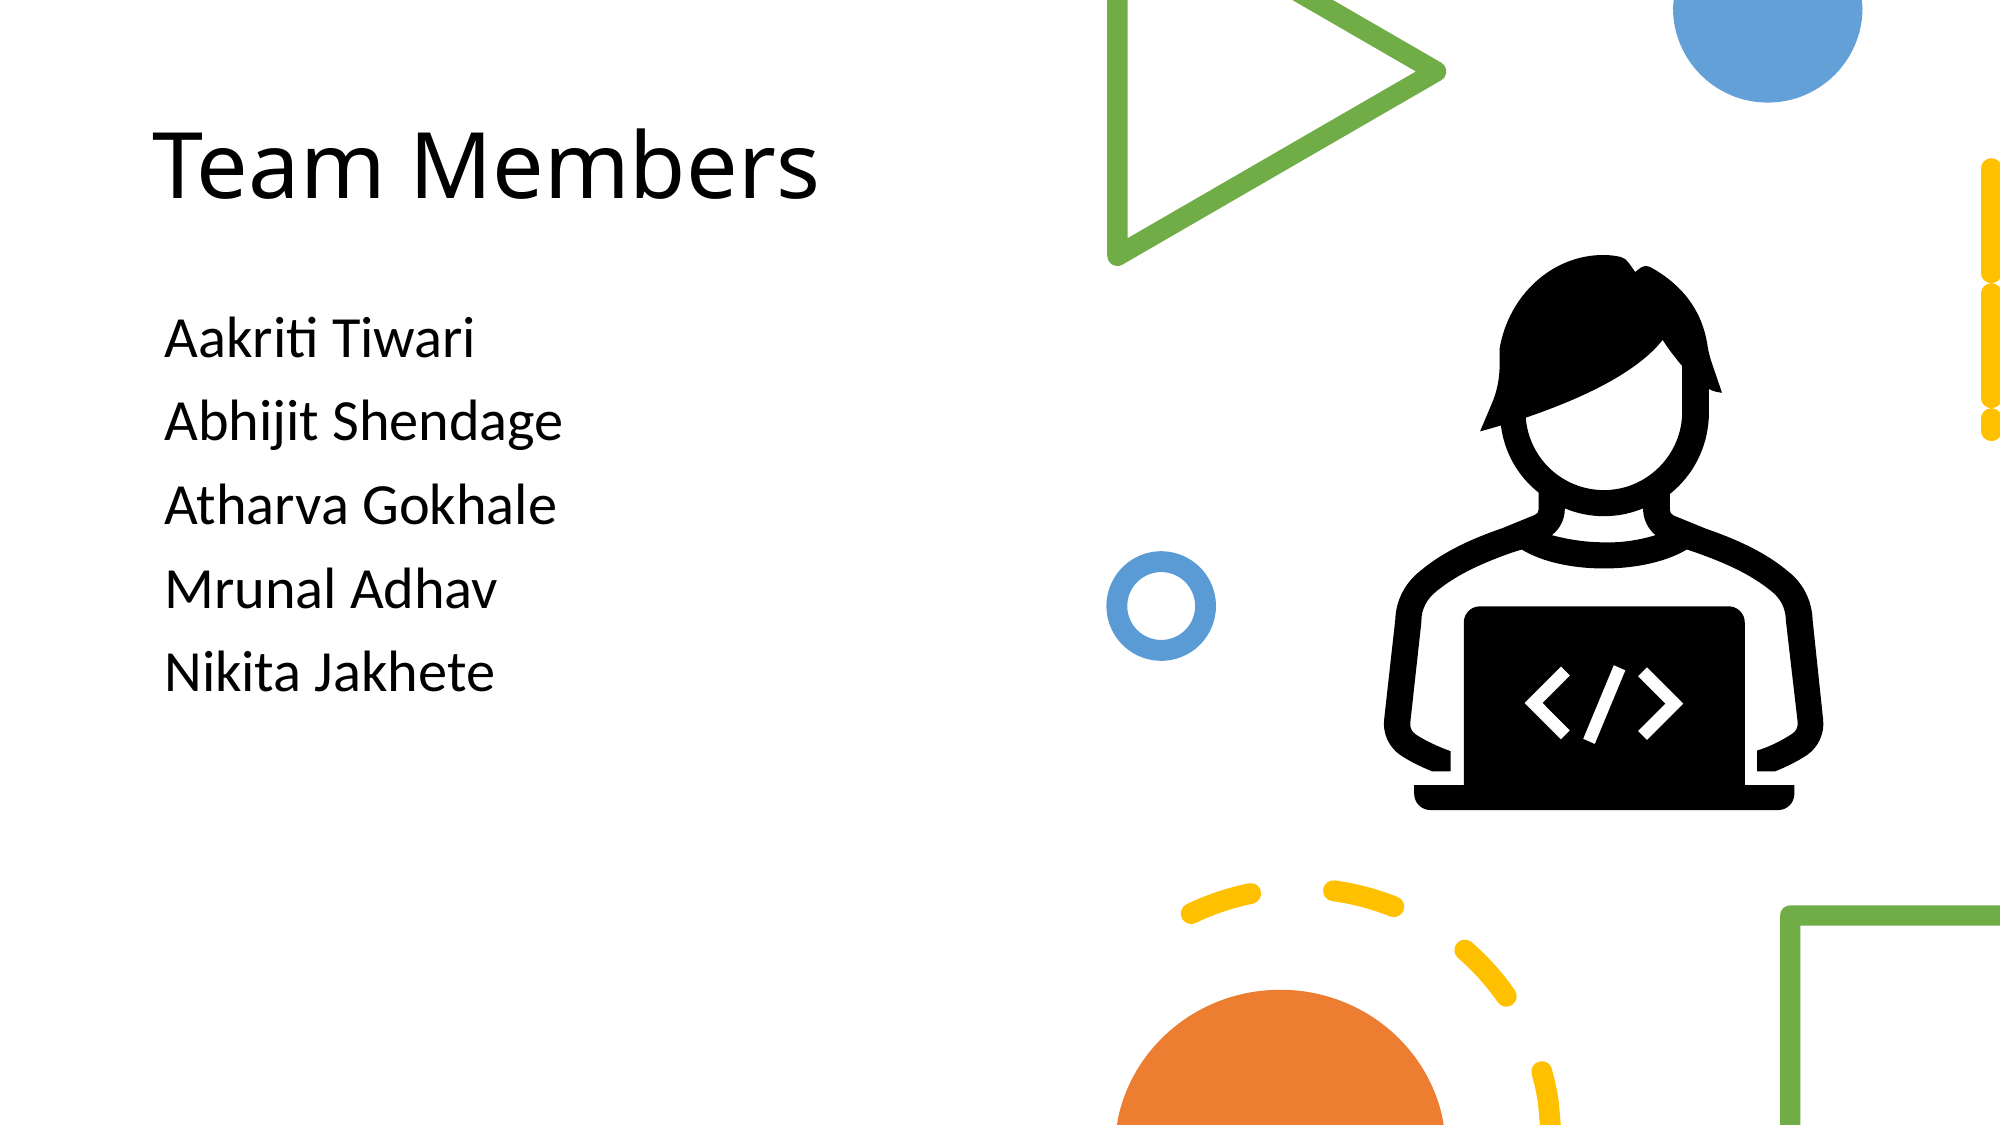

# Team Members
Aakriti Tiwari
Abhijit Shendage
Atharva Gokhale
Mrunal Adhav
Nikita Jakhete